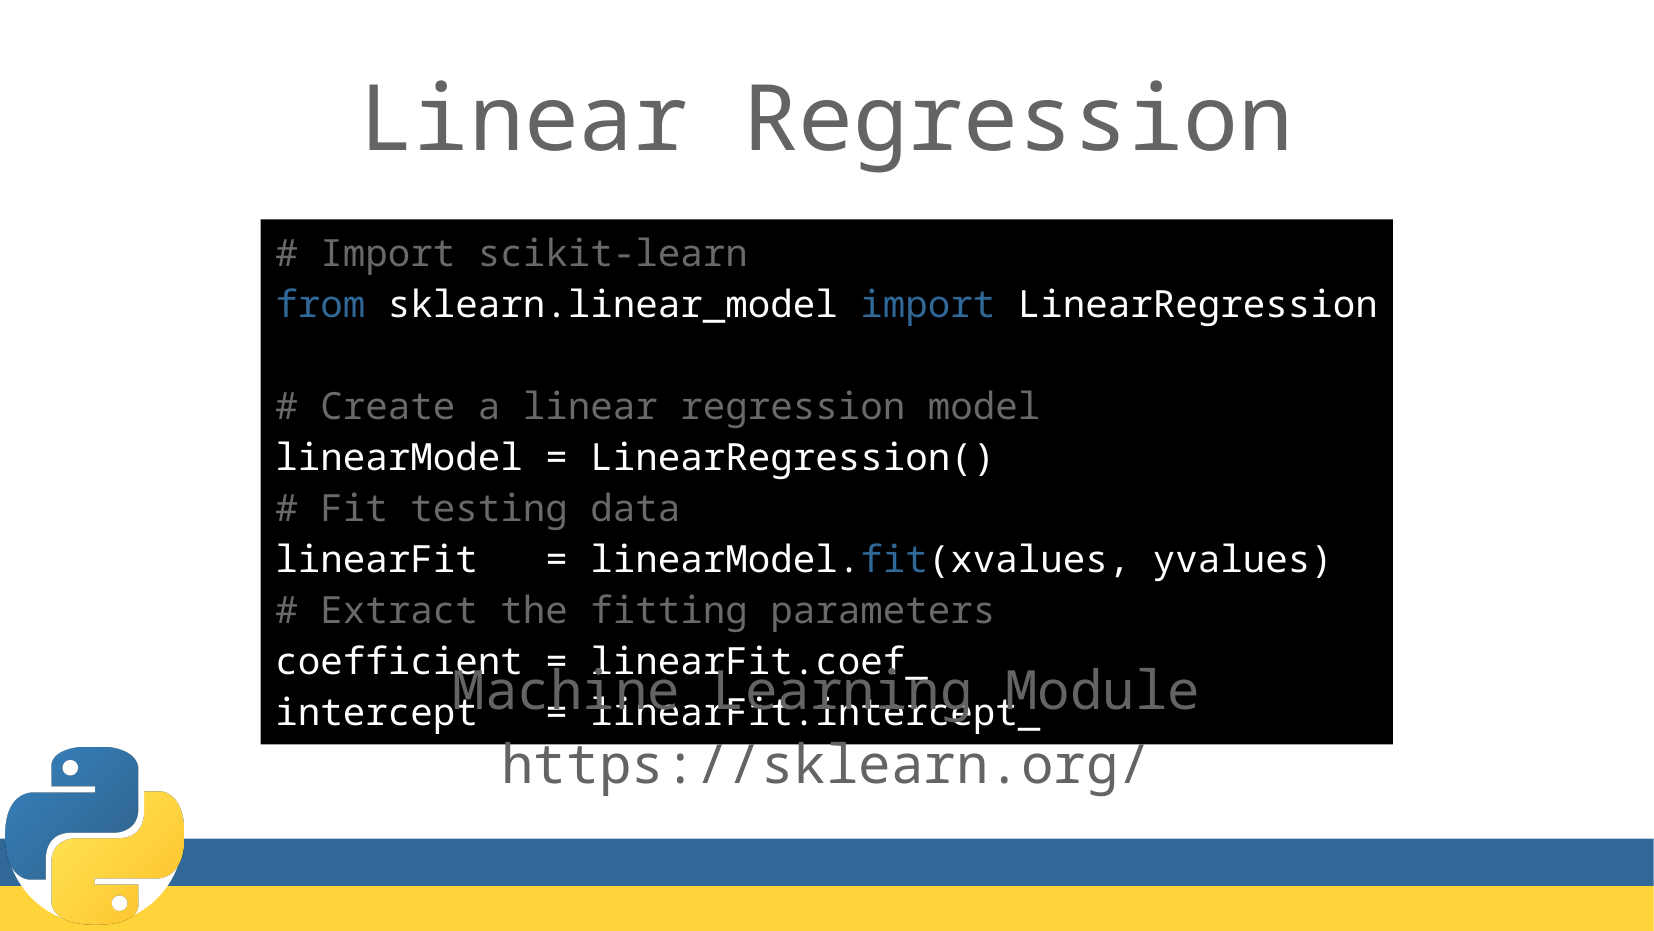

# Linear Regression
# Import scikit-learn
from sklearn.linear_model import LinearRegression
# Create a linear regression model
linearModel = LinearRegression()
# Fit testing data
linearFit = linearModel.fit(xvalues, yvalues)
# Extract the fitting parameters
coefficient = linearFit.coef_
intercept = linearFit.intercept_
Machine Learning Module
https://sklearn.org/